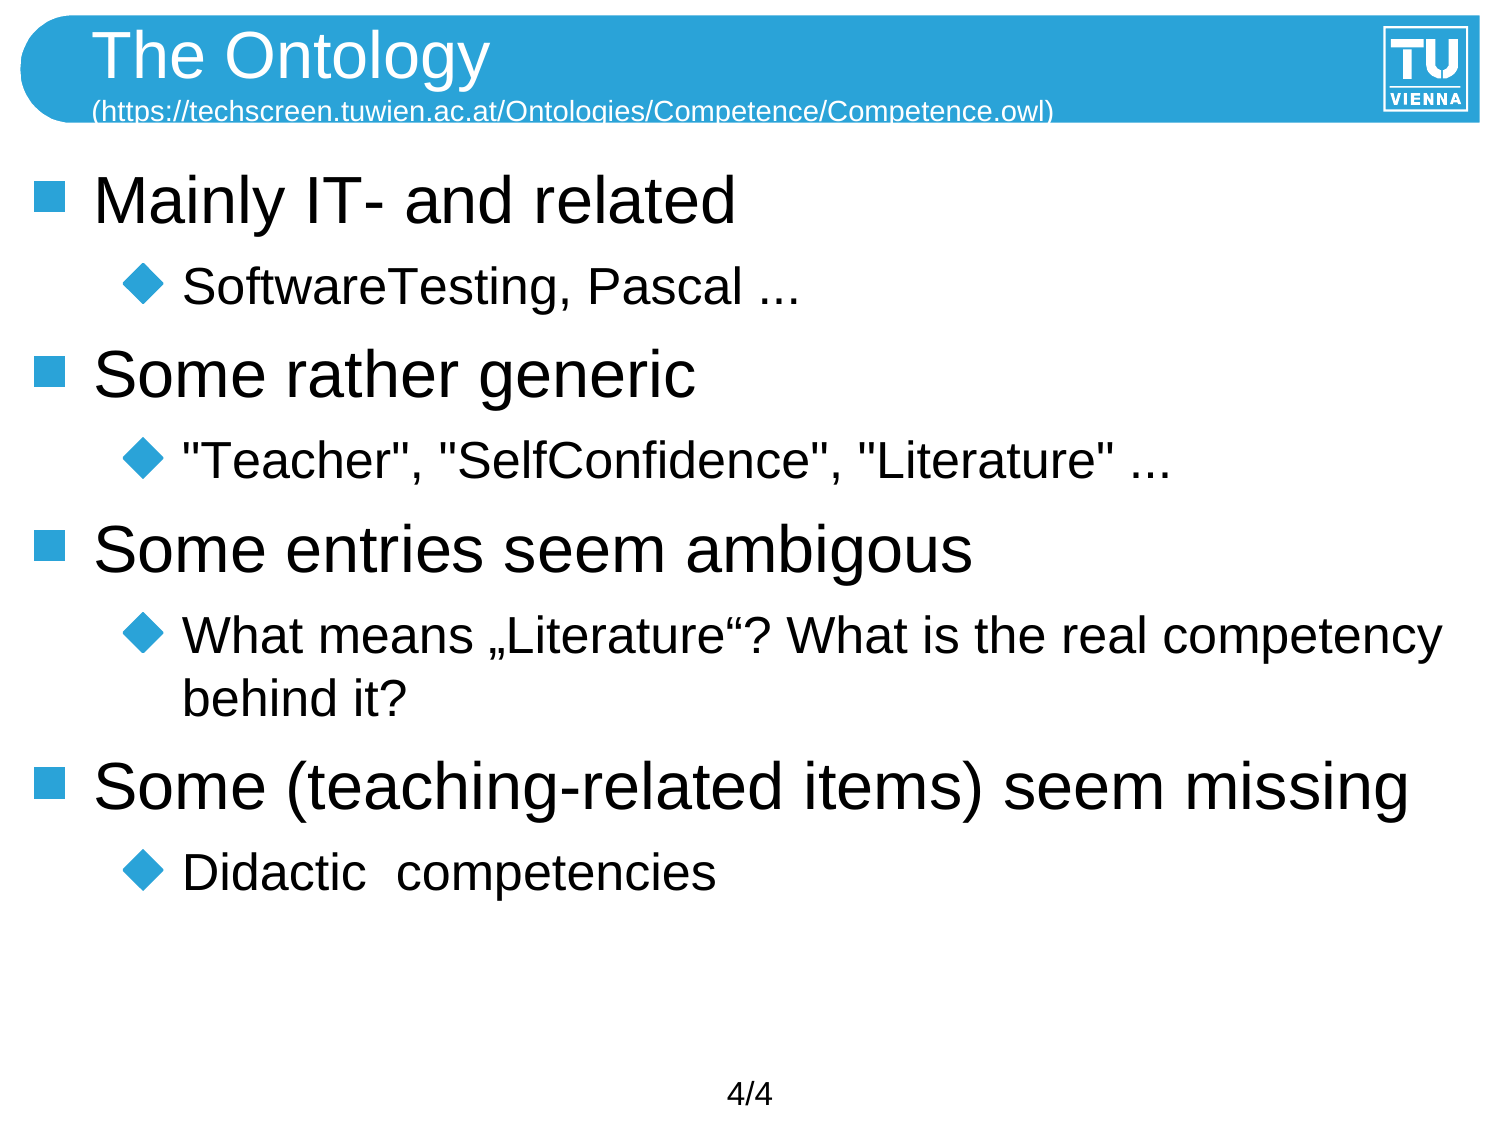

# The Ontology (https://techscreen.tuwien.ac.at/Ontologies/Competence/Competence.owl)
Mainly IT- and related
SoftwareTesting, Pascal ...
Some rather generic
"Teacher", "SelfConfidence", "Literature" ...
Some entries seem ambigous
What means „Literature“? What is the real competency behind it?
Some (teaching-related items) seem missing
Didactic competencies
4